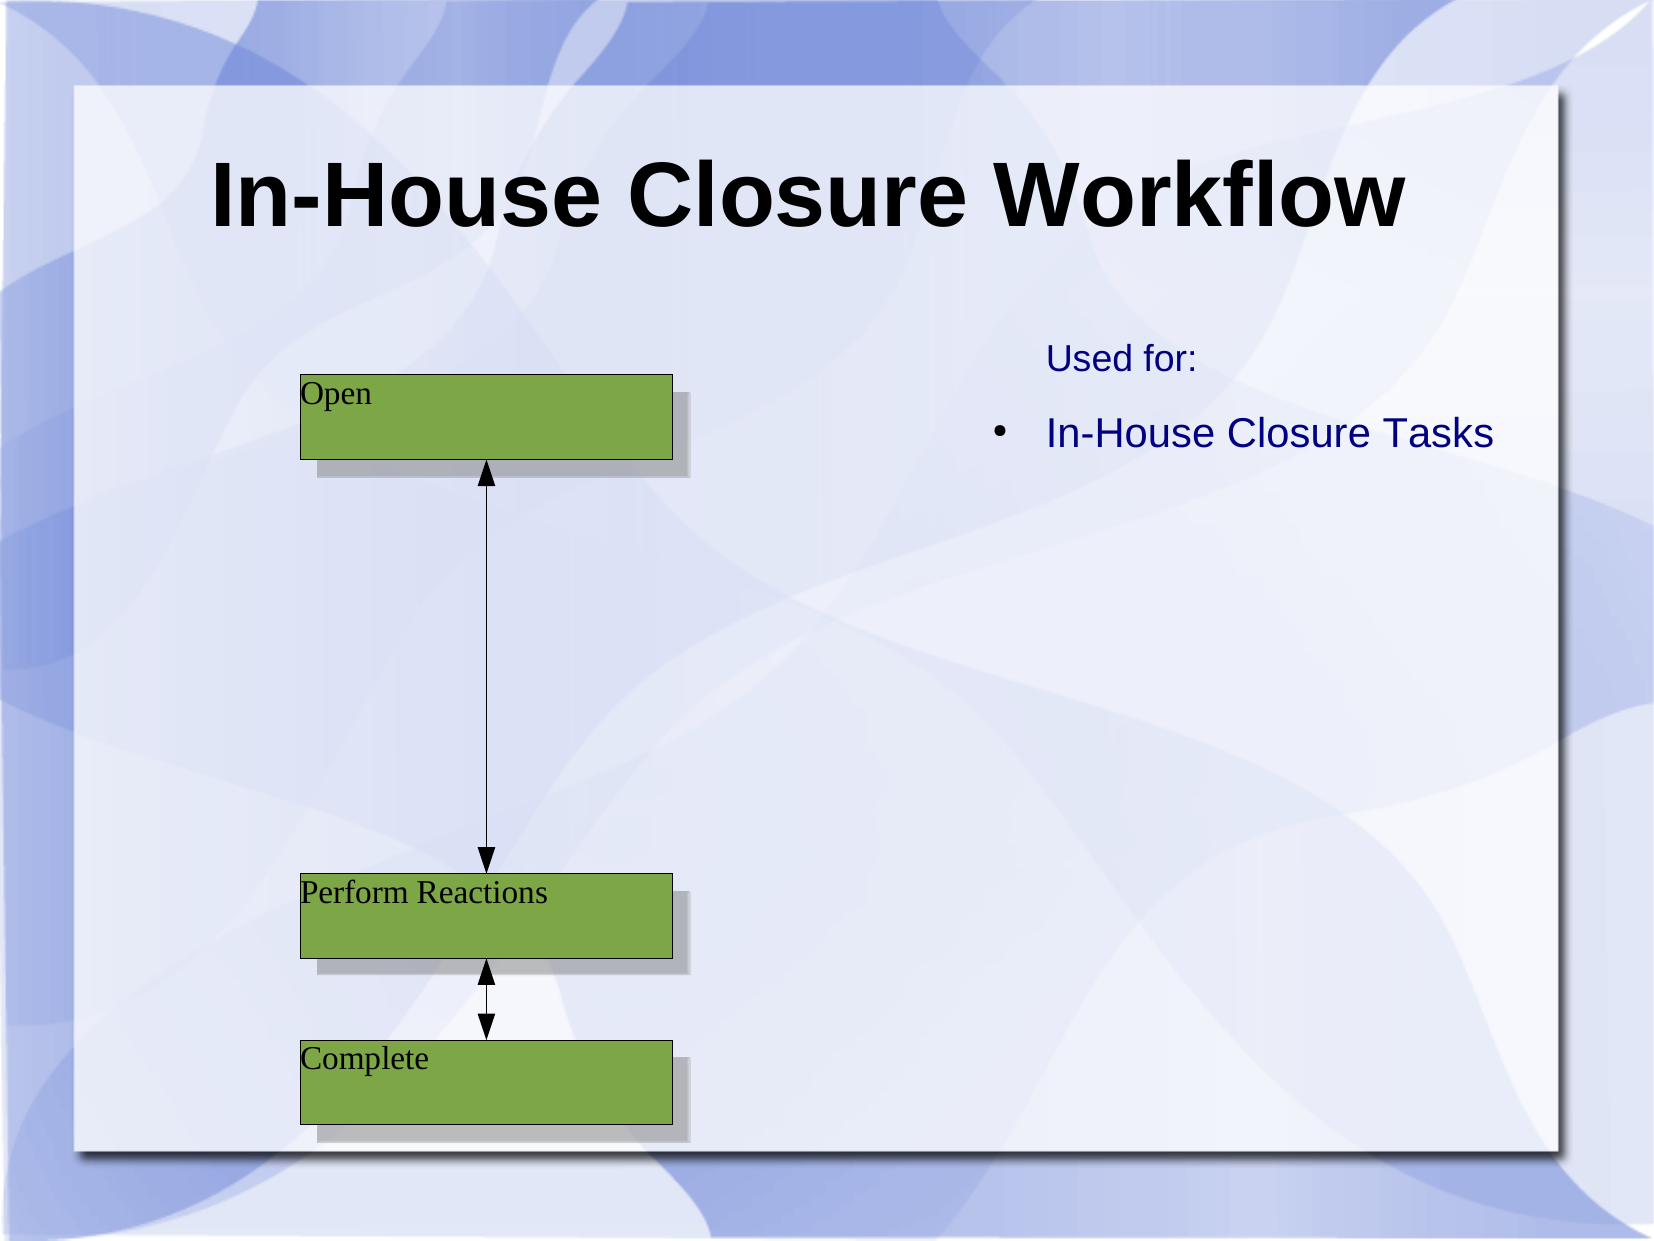

# In-House Closure Workflow
Used for:
In-House Closure Tasks
Open
Perform Reactions
Complete